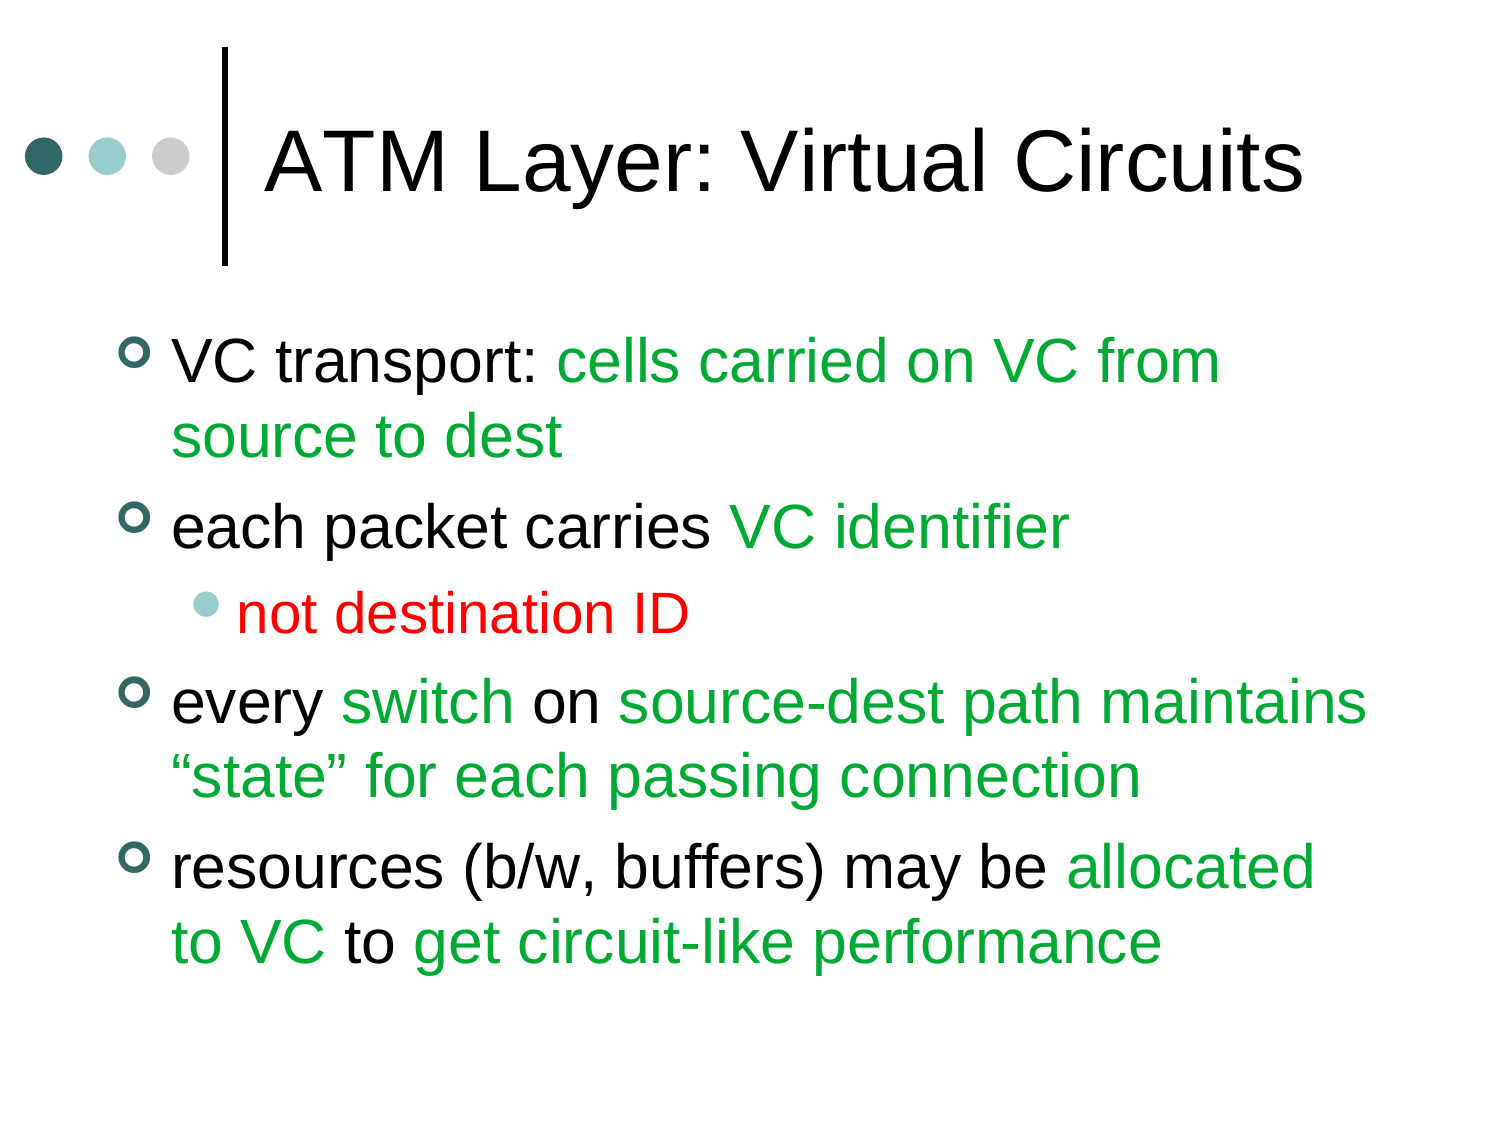

# ATM Layer: Virtual Circuits
VC transport: cells carried on VC from source to dest
each packet carries VC identifier
not destination ID
every switch on source-dest path maintains “state” for each passing connection
resources (b/w, buffers) may be allocated to VC to get circuit-like performance